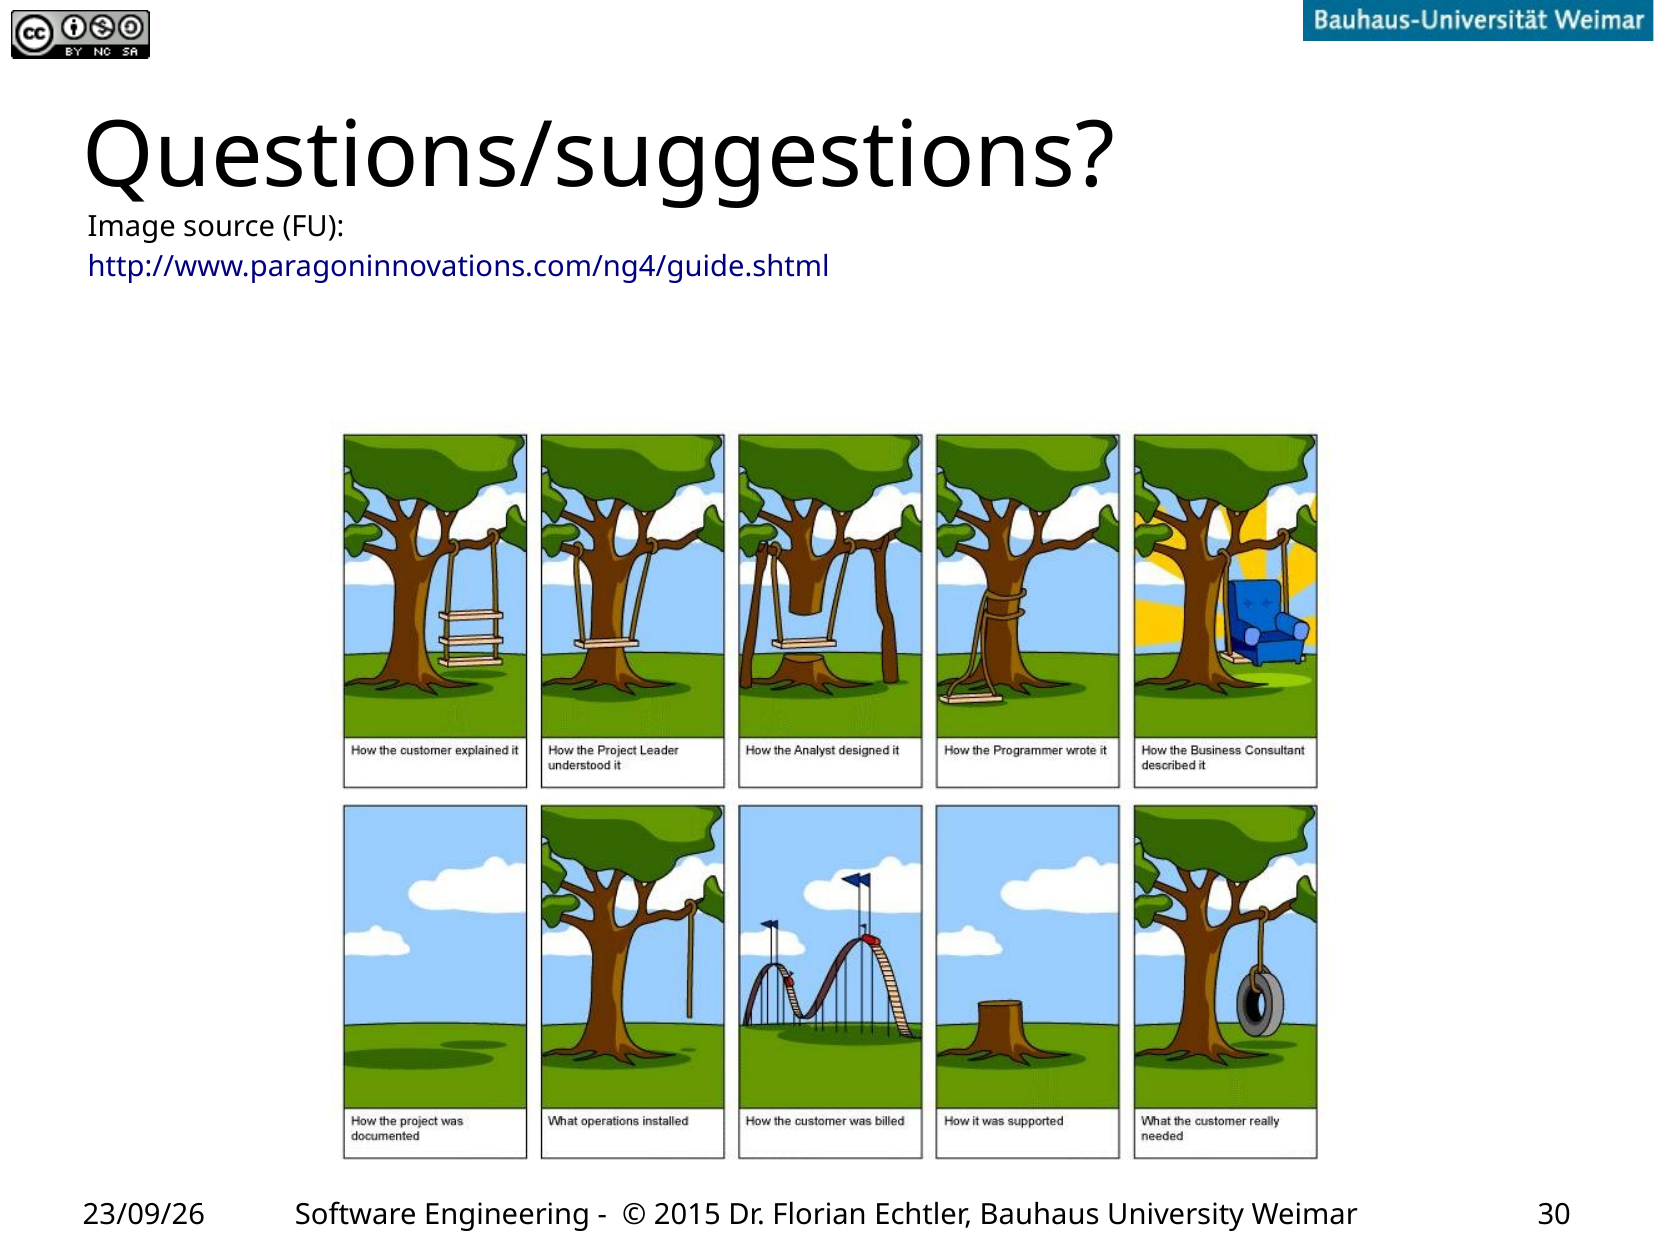

# Questions/suggestions?
Image source (FU): http://www.paragoninnovations.com/ng4/guide.shtml
Software Engineering - © 2015 Dr. Florian Echtler, Bauhaus University Weimar
30